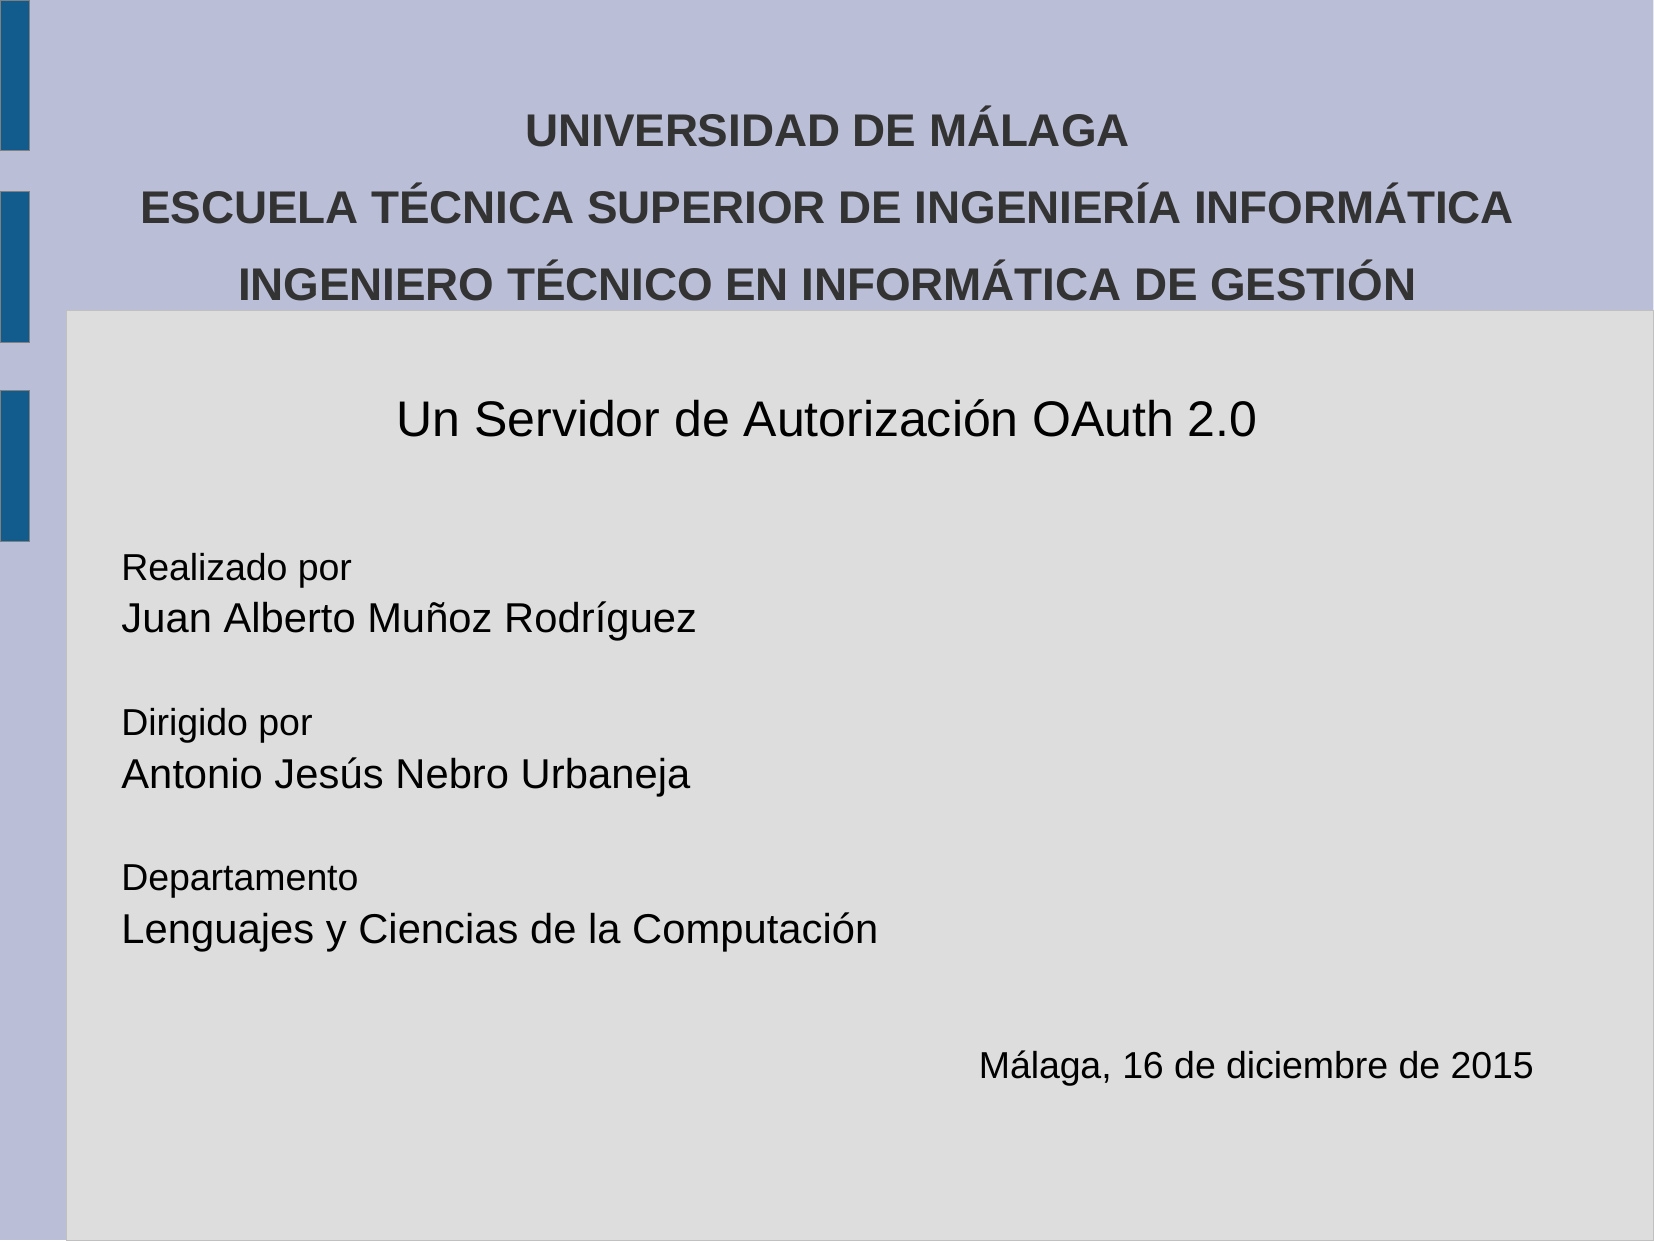

# UNIVERSIDAD DE MÁLAGA ESCUELA TÉCNICA SUPERIOR DE INGENIERÍA INFORMÁTICA INGENIERO TÉCNICO EN INFORMÁTICA DE GESTIÓN
Un Servidor de Autorización OAuth 2.0
Realizado por
Juan Alberto Muñoz Rodríguez
Dirigido por
Antonio Jesús Nebro Urbaneja
Departamento
Lenguajes y Ciencias de la Computación
Málaga, 16 de diciembre de 2015